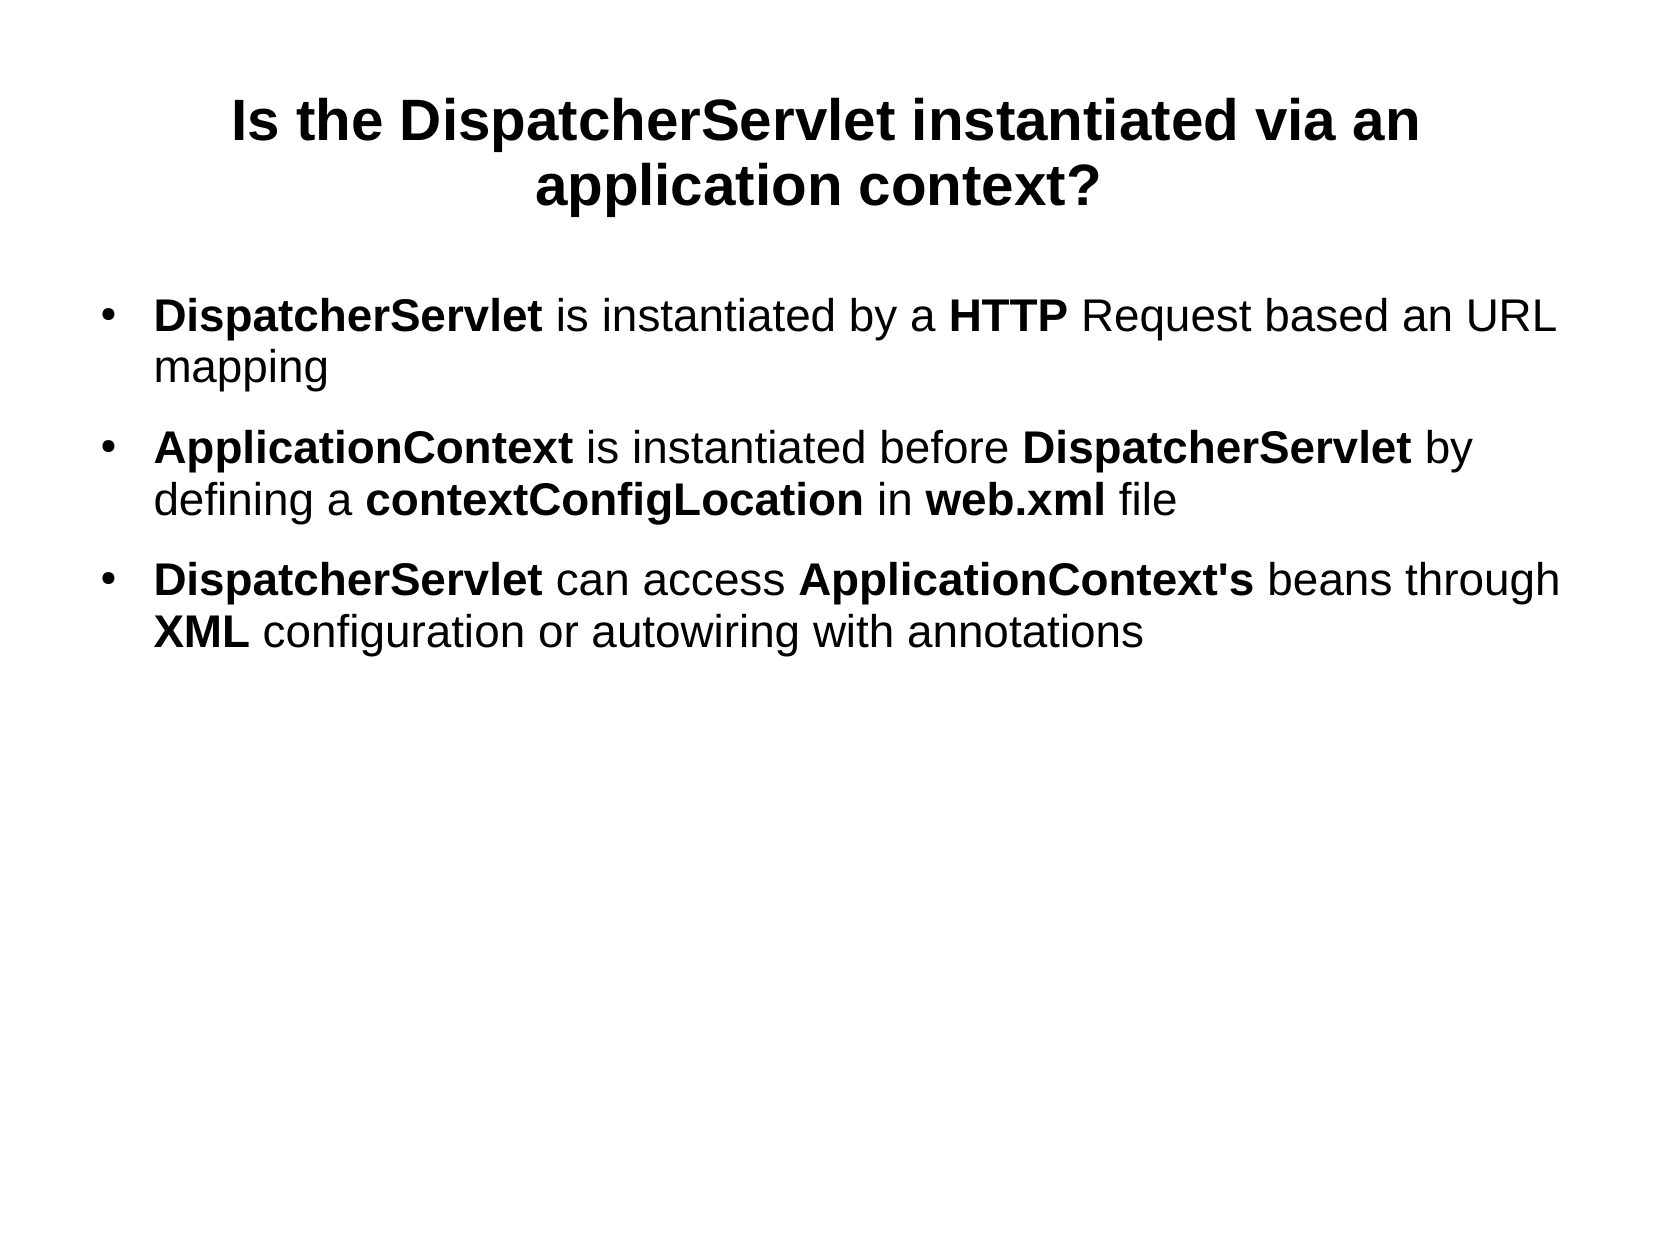

# Is the DispatcherServlet instantiated via an application context?
DispatcherServlet is instantiated by a HTTP Request based an URL mapping
ApplicationContext is instantiated before DispatcherServlet by defining a contextConfigLocation in web.xml file
DispatcherServlet can access ApplicationContext's beans through XML configuration or autowiring with annotations